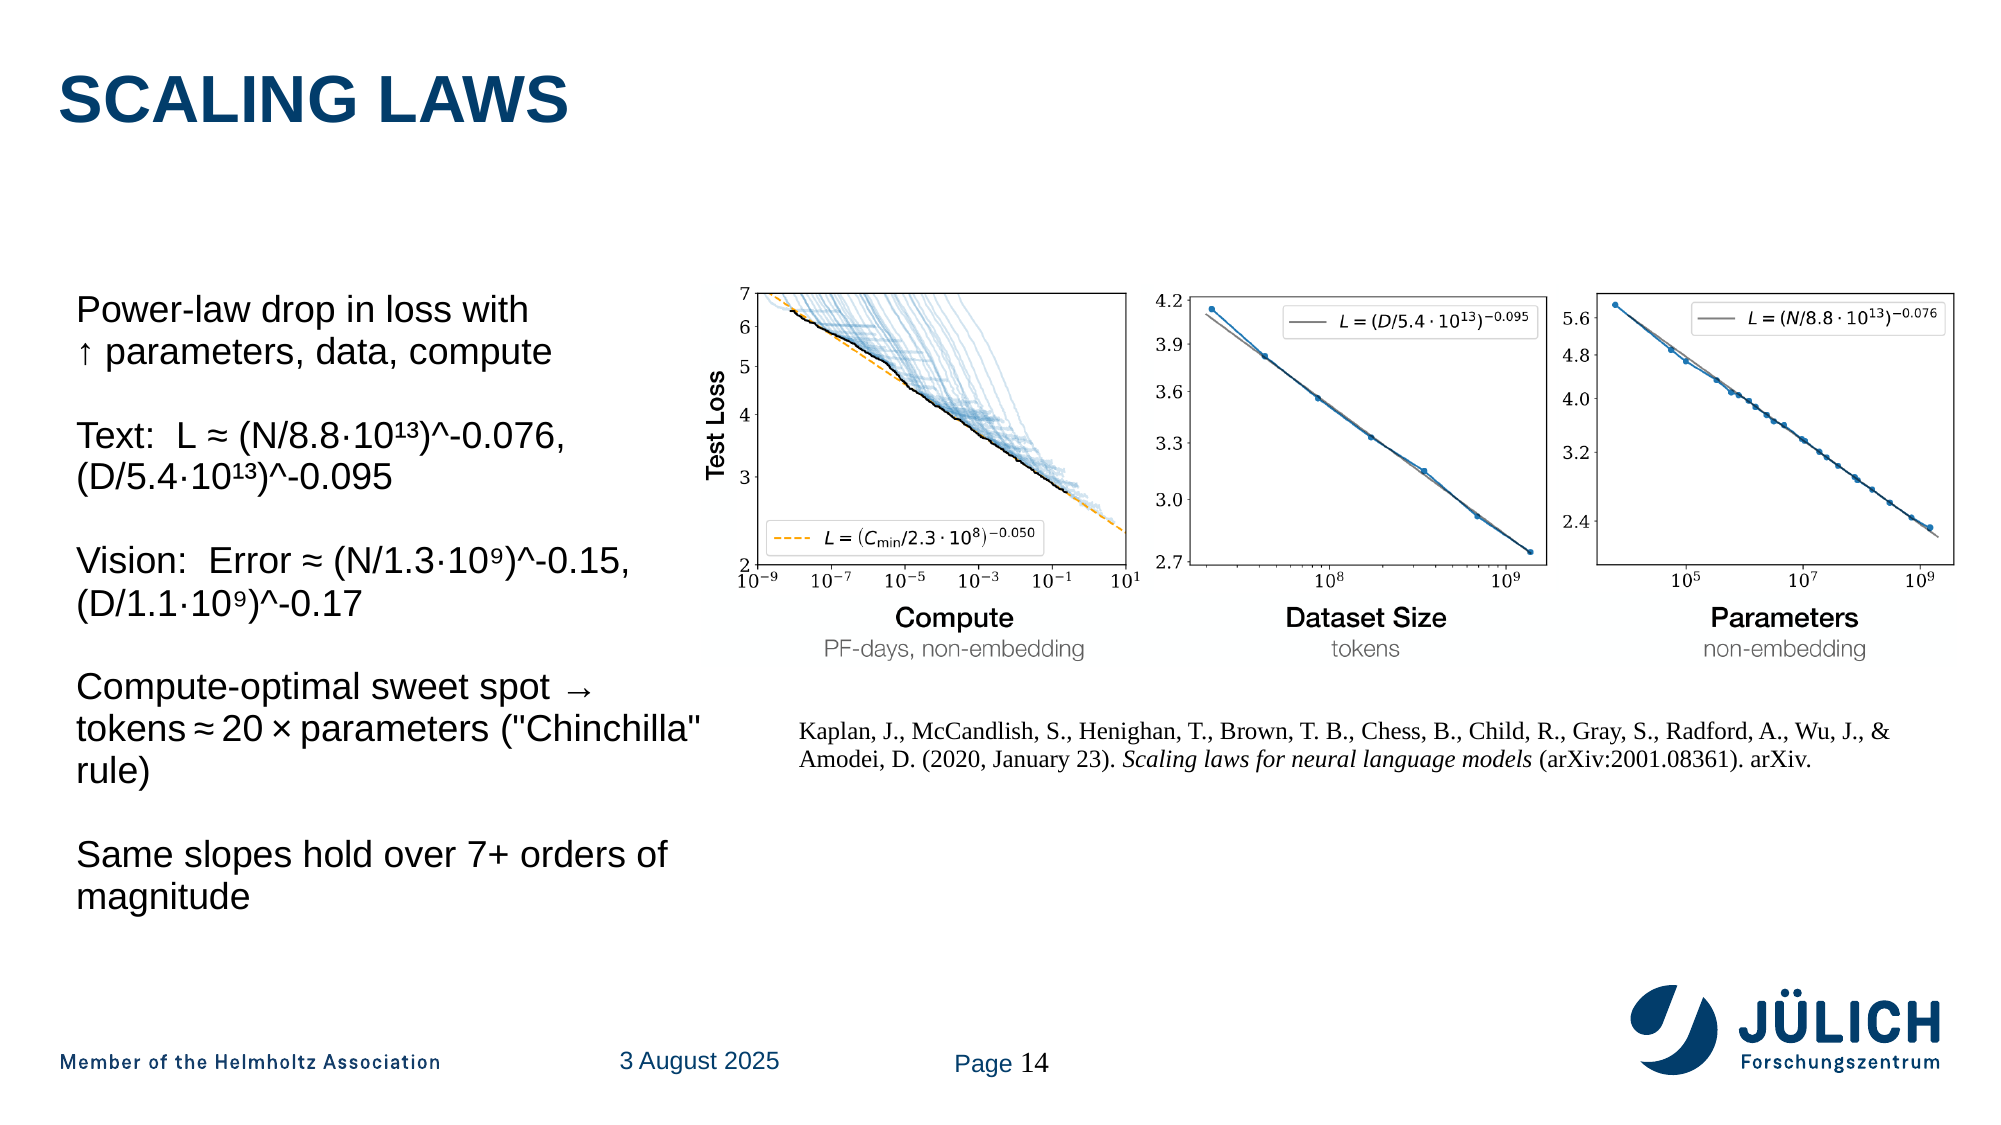

# Scaling laws
Power‑law drop in loss with ↑ parameters, data, compute
Text: L ≈ (N/8.8·10¹³)^‑0.076, (D/5.4·10¹³)^‑0.095
Vision: Error ≈ (N/1.3·10⁹)^‑0.15, (D/1.1·10⁹)^‑0.17
Compute‑optimal sweet spot → tokens ≈ 20 × parameters ("Chinchilla" rule)
Same slopes hold over 7+ orders of magnitude
Kaplan, J., McCandlish, S., Henighan, T., Brown, T. B., Chess, B., Child, R., Gray, S., Radford, A., Wu, J., & Amodei, D. (2020, January 23). Scaling laws for neural language models (arXiv:2001.08361). arXiv.
3 August 2025
Page